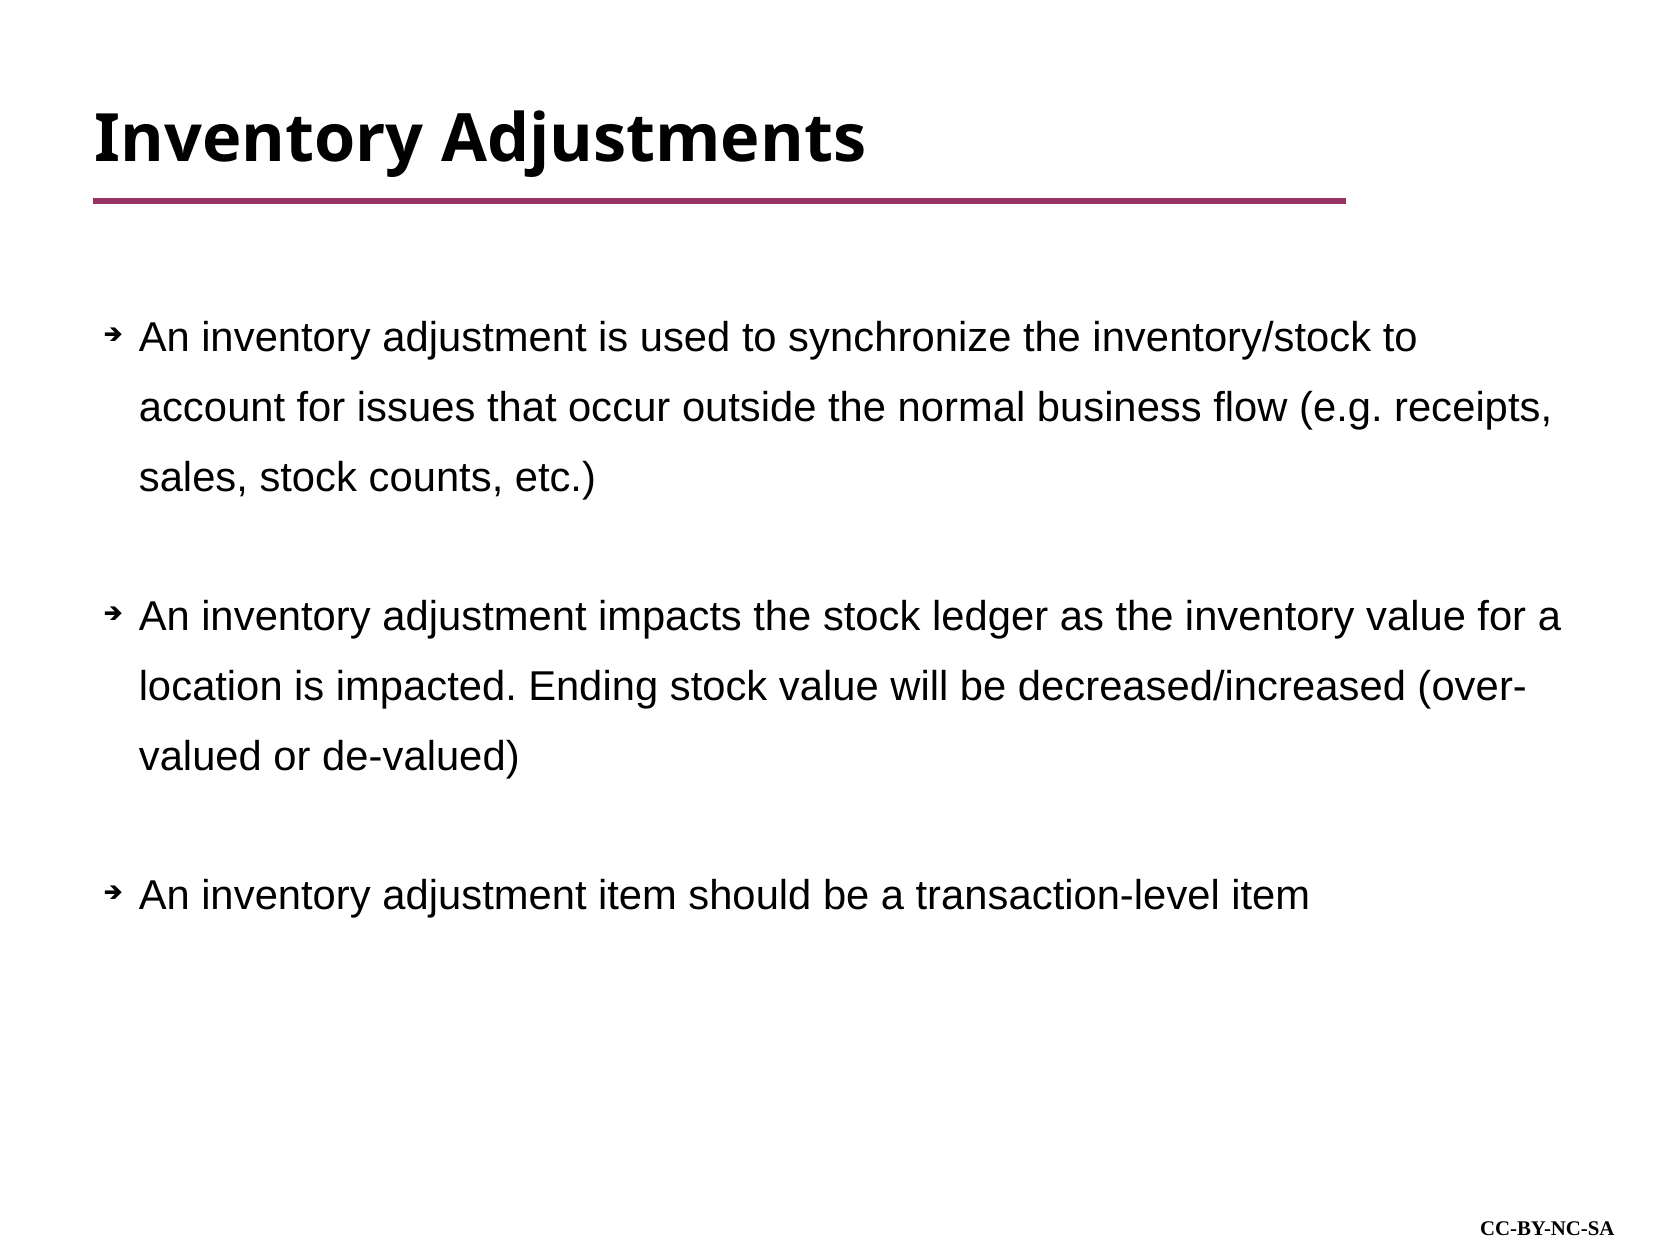

# Inventory Adjustments
An inventory adjustment is used to synchronize the inventory/stock to account for issues that occur outside the normal business flow (e.g. receipts, sales, stock counts, etc.)
An inventory adjustment impacts the stock ledger as the inventory value for a location is impacted. Ending stock value will be decreased/increased (over-valued or de-valued)
An inventory adjustment item should be a transaction-level item